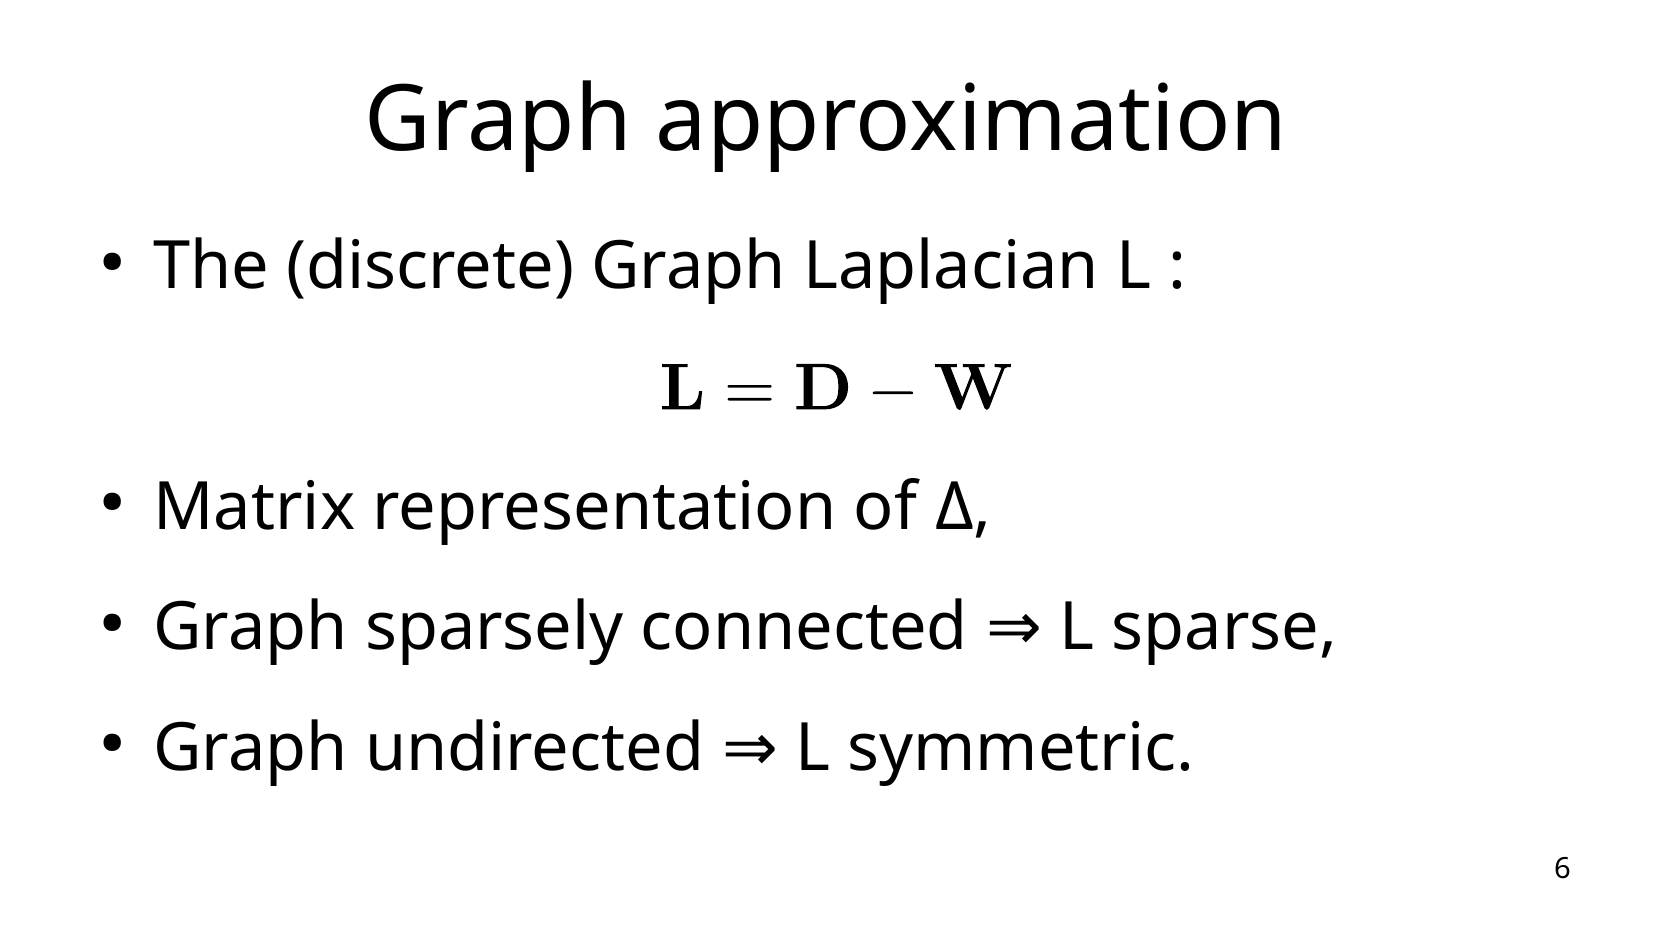

# Graph approximation
The (discrete) Graph Laplacian L :
Matrix representation of Δ,
Graph sparsely connected ⇒ L sparse,
Graph undirected ⇒ L symmetric.
6